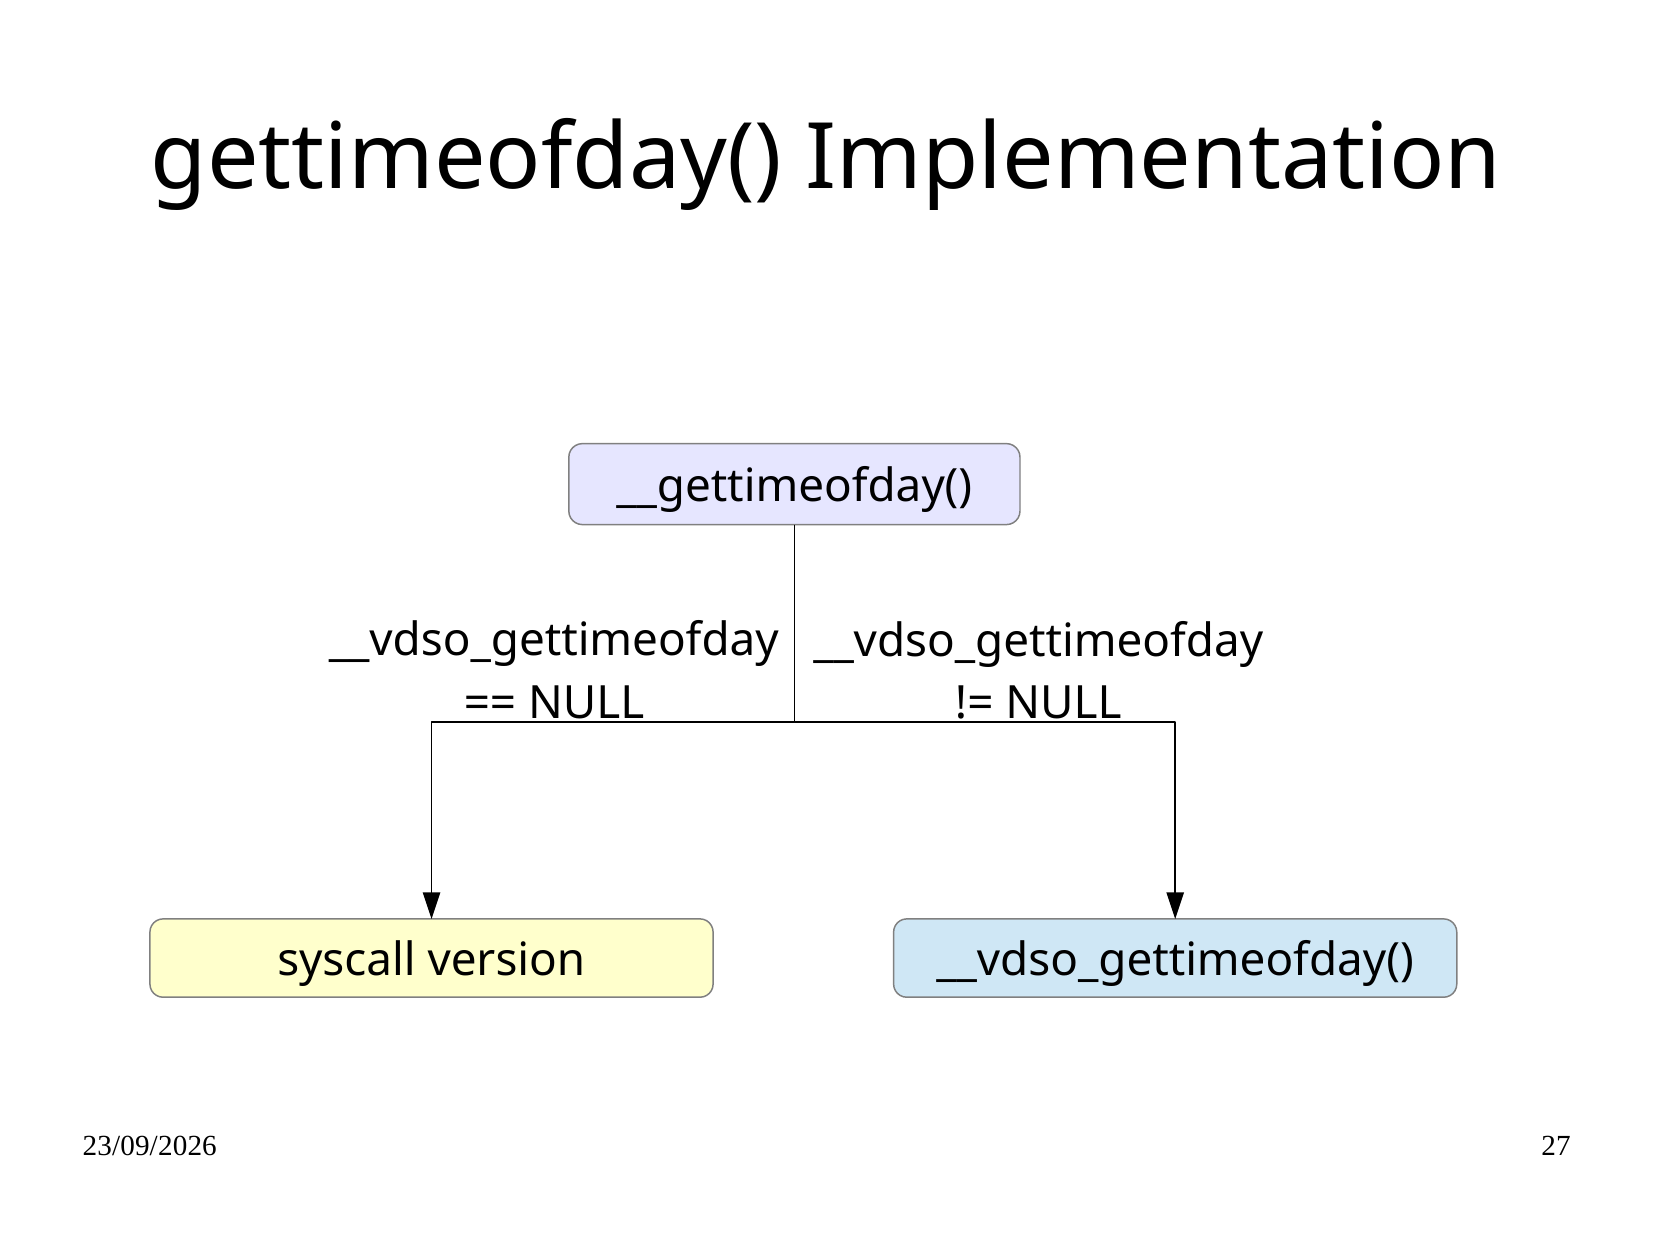

# gettimeofday() Implementation
__gettimeofday()
__vdso_gettimeofday == NULL
__vdso_gettimeofday
!= NULL
syscall version
__vdso_gettimeofday()
27